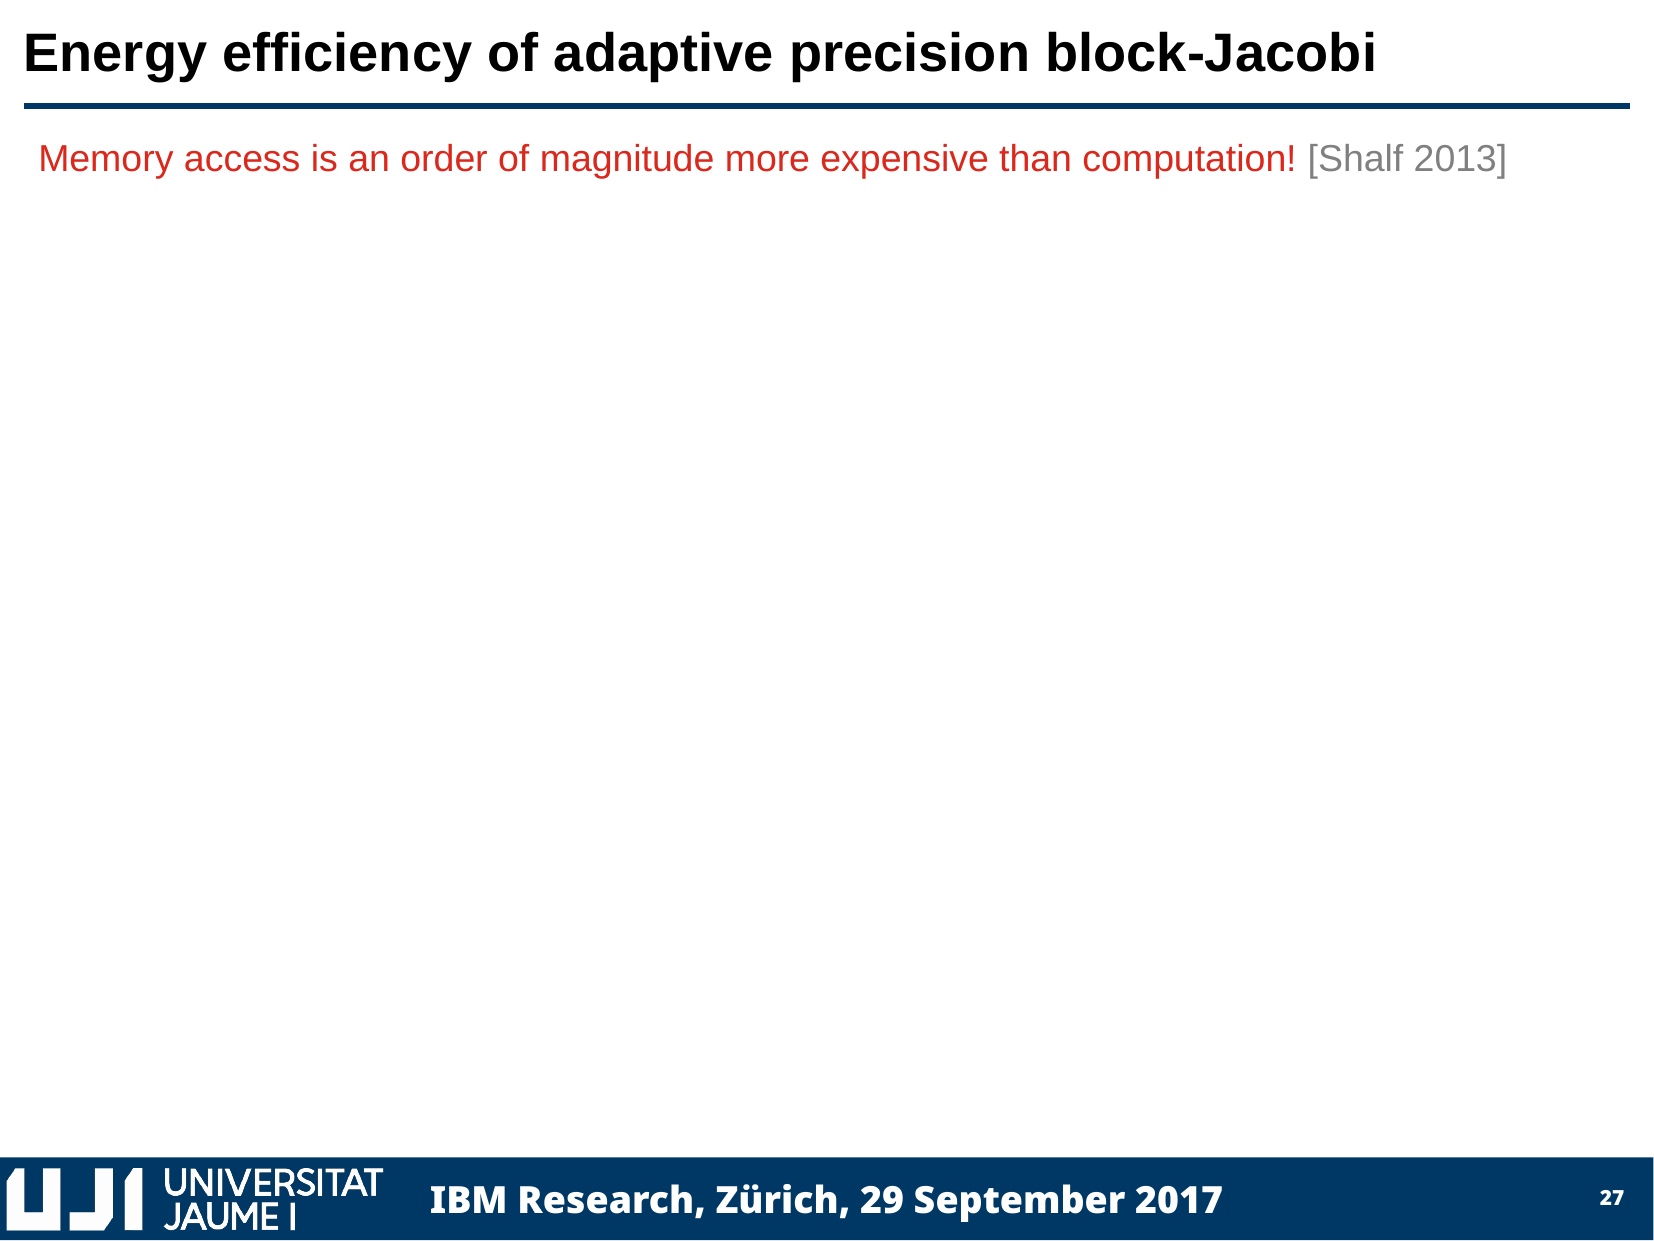

# Energy efficiency of adaptive precision block-Jacobi
Memory access is an order of magnitude more expensive than computation! [Shalf 2013]
IBM Research, Zürich, 29 September 2017
27